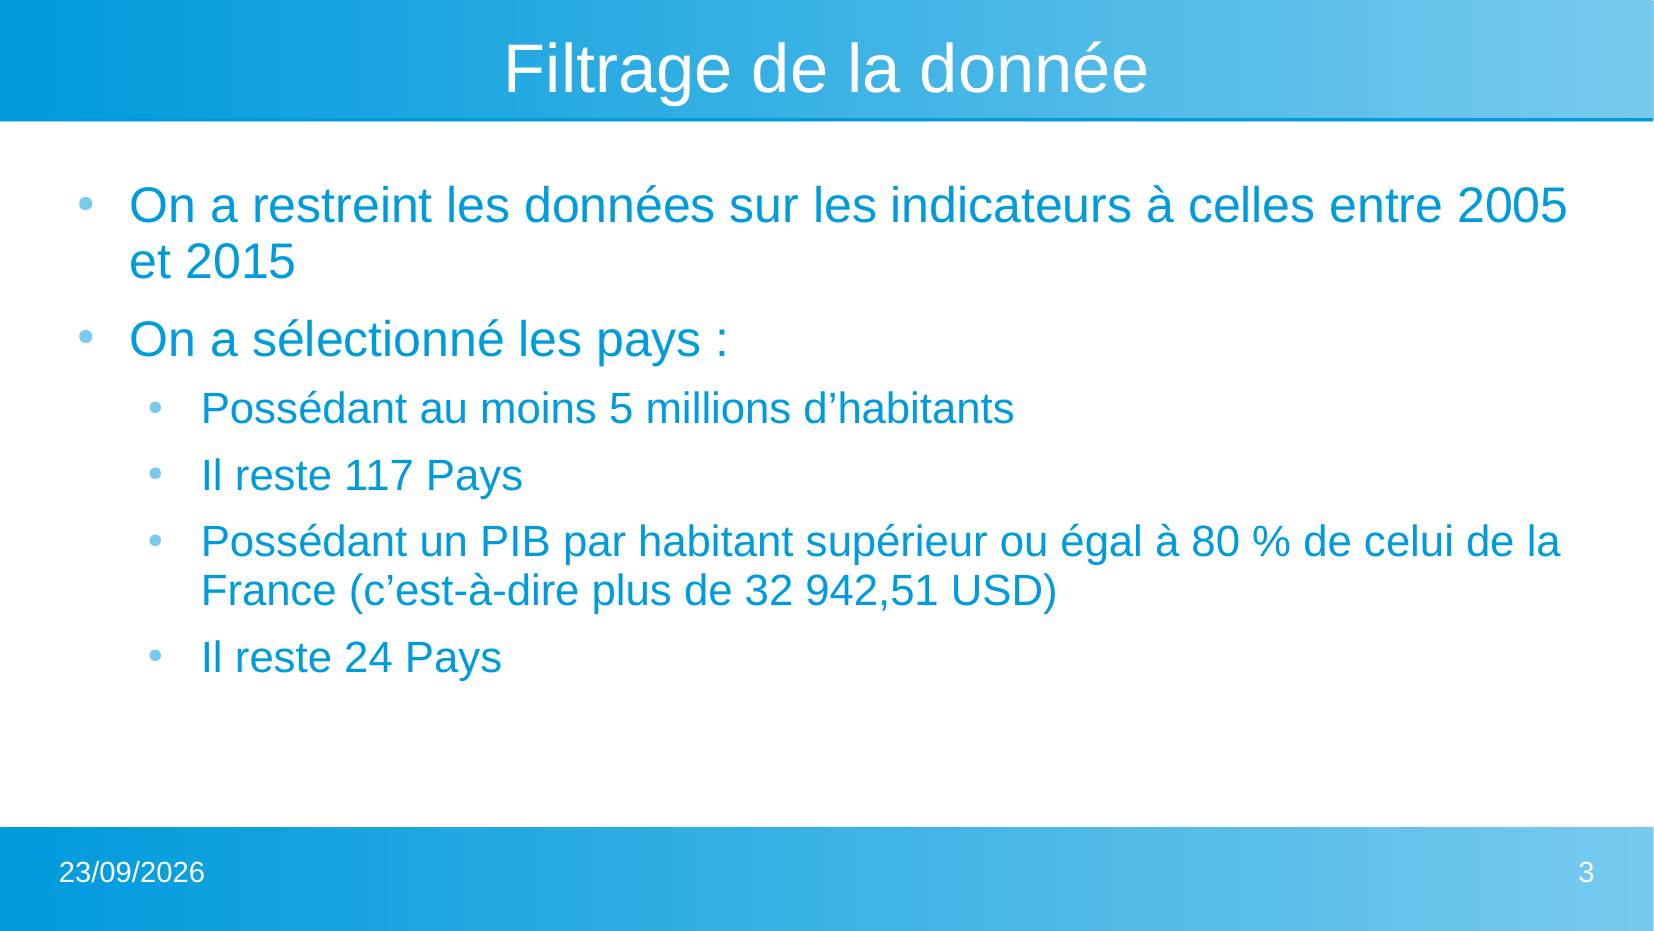

# Filtrage de la donnée
On a restreint les données sur les indicateurs à celles entre 2005 et 2015
On a sélectionné les pays :
Possédant au moins 5 millions d’habitants
Il reste 117 Pays
Possédant un PIB par habitant supérieur ou égal à 80 % de celui de la France (c’est-à-dire plus de 32 942,51 USD)
Il reste 24 Pays
3